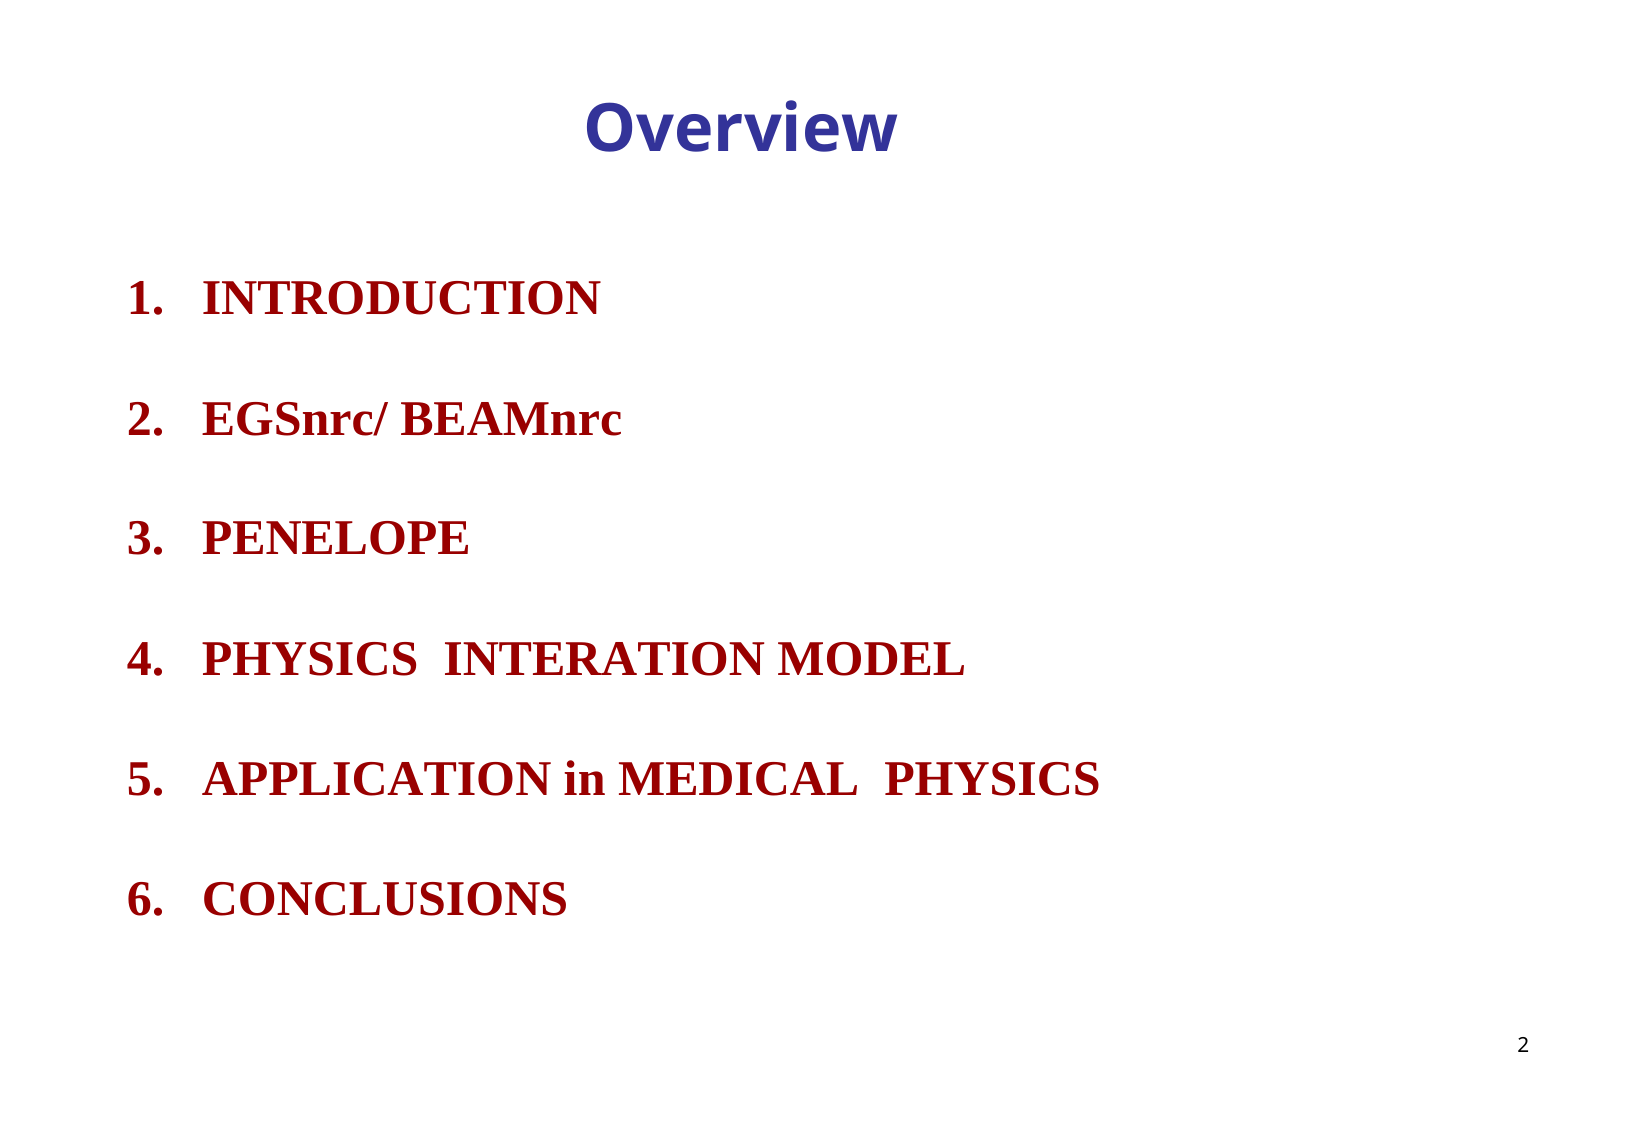

Overview
INTRODUCTION
EGSnrc/ BEAMnrc
PENELOPE
PHYSICS INTERATION MODEL
APPLICATION in MEDICAL PHYSICS
CONCLUSIONS
2